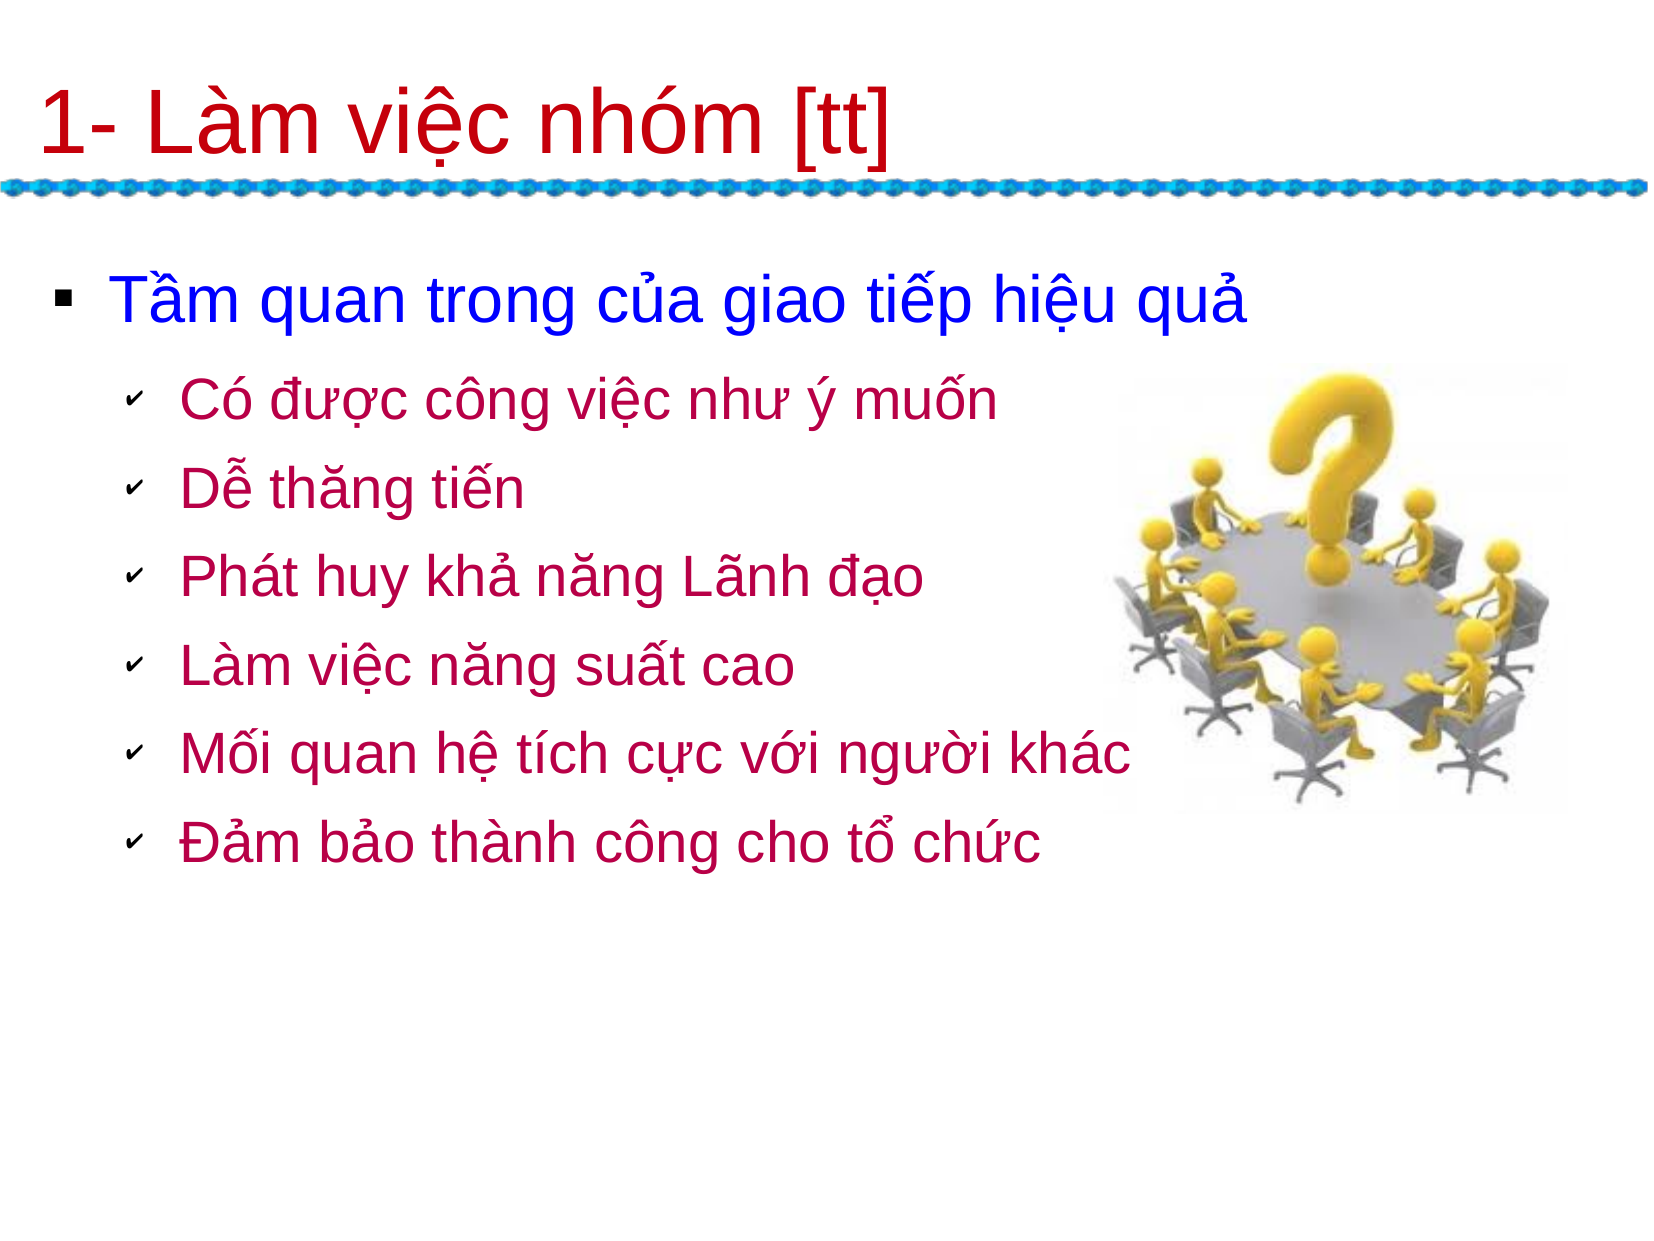

# 1- Làm việc nhóm [tt]
Tầm quan trong của giao tiếp hiệu quả
Có được công việc như ý muốn
Dễ thăng tiến
Phát huy khả năng Lãnh đạo
Làm việc năng suất cao
Mối quan hệ tích cực với người khác
Đảm bảo thành công cho tổ chức